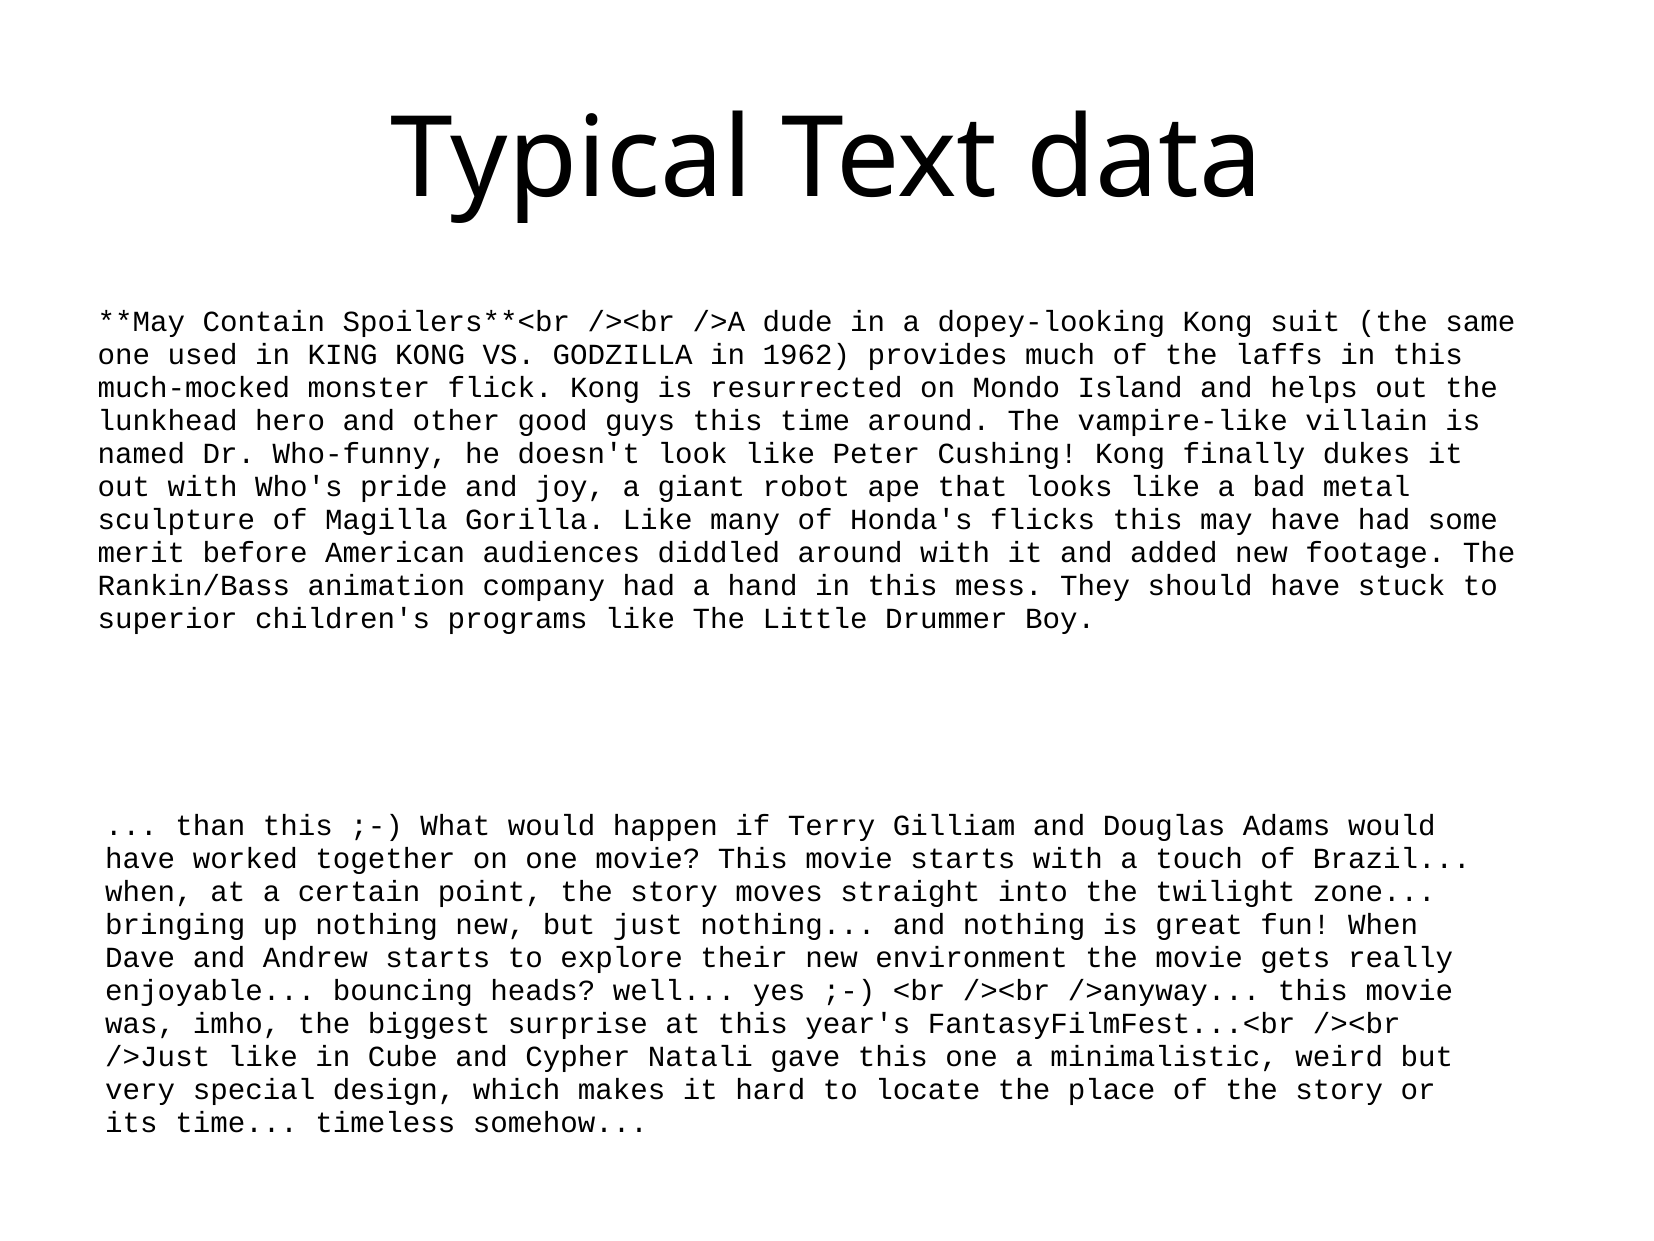

# Typical Text data
**May Contain Spoilers**<br /><br />A dude in a dopey-looking Kong suit (the same one used in KING KONG VS. GODZILLA in 1962) provides much of the laffs in this much-mocked monster flick. Kong is resurrected on Mondo Island and helps out the lunkhead hero and other good guys this time around. The vampire-like villain is named Dr. Who-funny, he doesn't look like Peter Cushing! Kong finally dukes it out with Who's pride and joy, a giant robot ape that looks like a bad metal sculpture of Magilla Gorilla. Like many of Honda's flicks this may have had some merit before American audiences diddled around with it and added new footage. The Rankin/Bass animation company had a hand in this mess. They should have stuck to superior children's programs like The Little Drummer Boy.
... than this ;-) What would happen if Terry Gilliam and Douglas Adams would have worked together on one movie? This movie starts with a touch of Brazil... when, at a certain point, the story moves straight into the twilight zone... bringing up nothing new, but just nothing... and nothing is great fun! When Dave and Andrew starts to explore their new environment the movie gets really enjoyable... bouncing heads? well... yes ;-) <br /><br />anyway... this movie was, imho, the biggest surprise at this year's FantasyFilmFest...<br /><br />Just like in Cube and Cypher Natali gave this one a minimalistic, weird but very special design, which makes it hard to locate the place of the story or its time... timeless somehow...